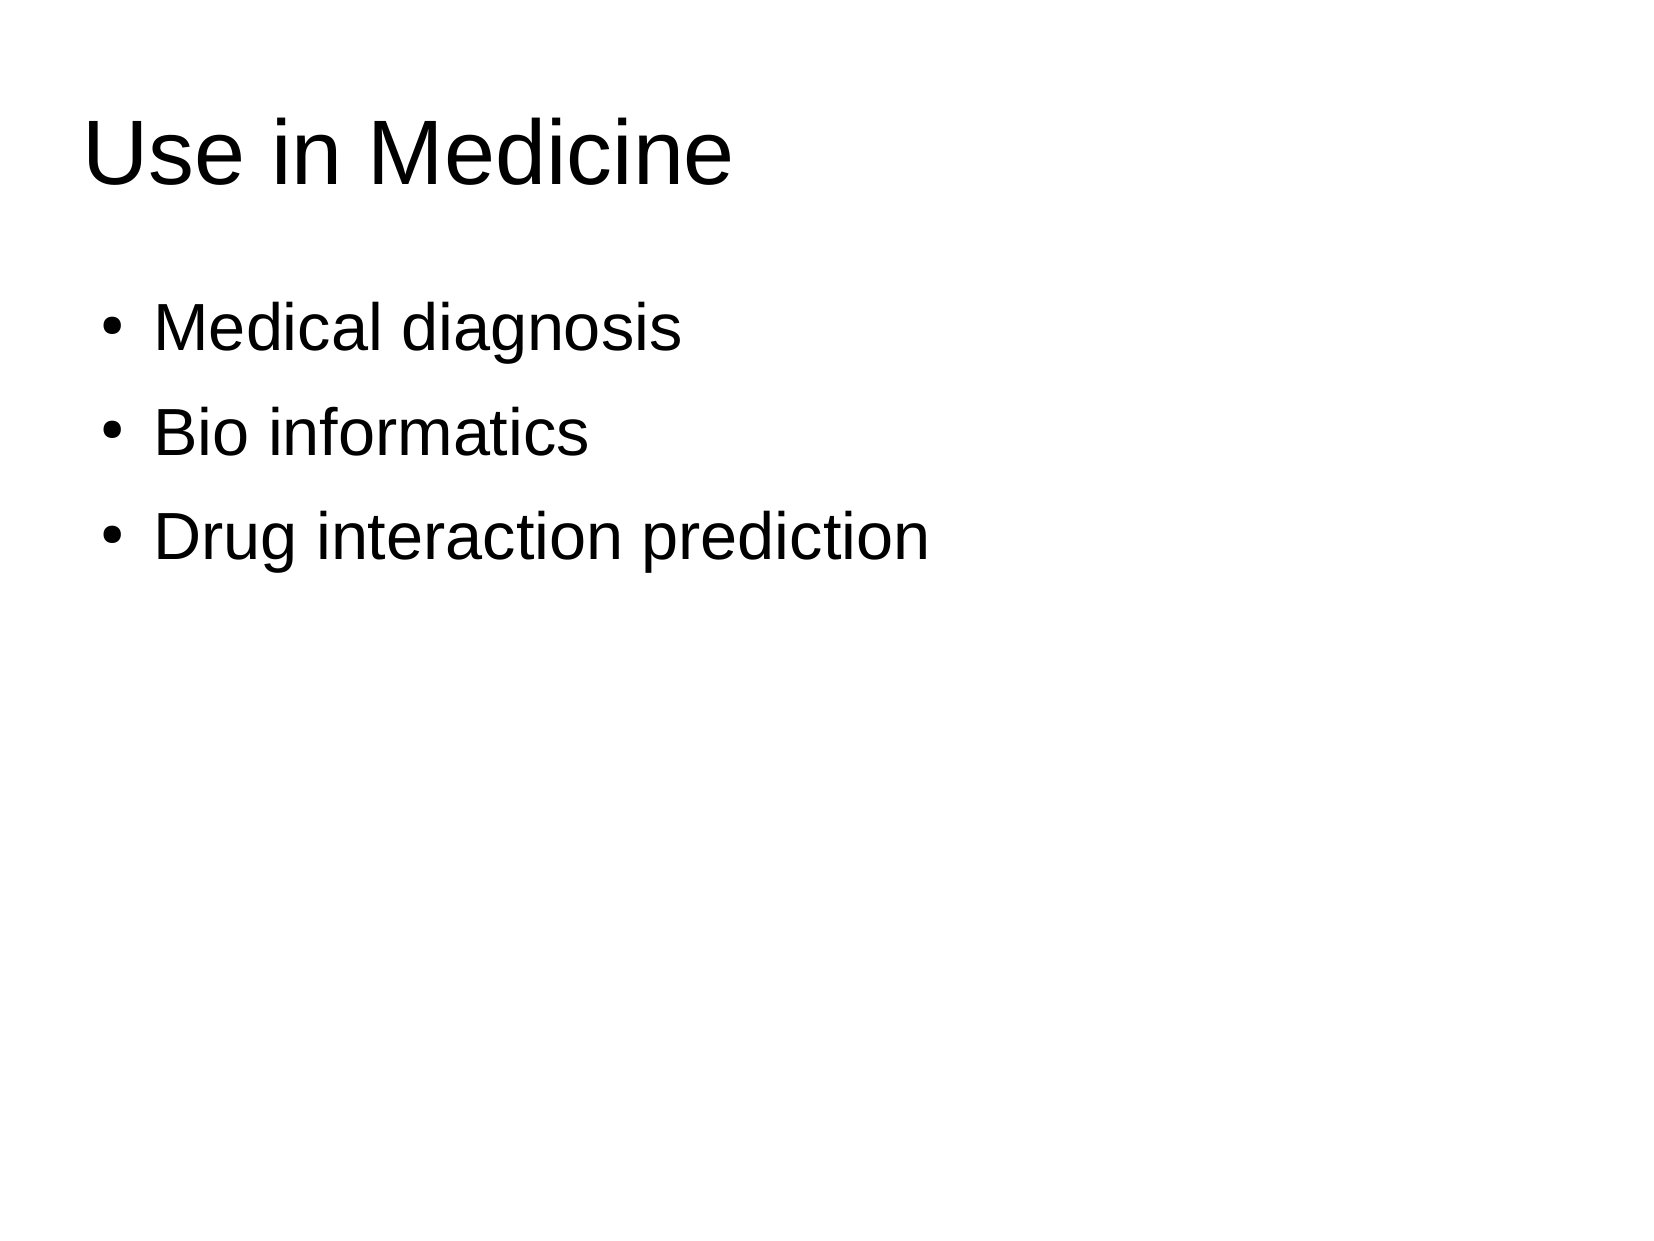

# Use in Medicine
Medical diagnosis
Bio informatics
Drug interaction prediction